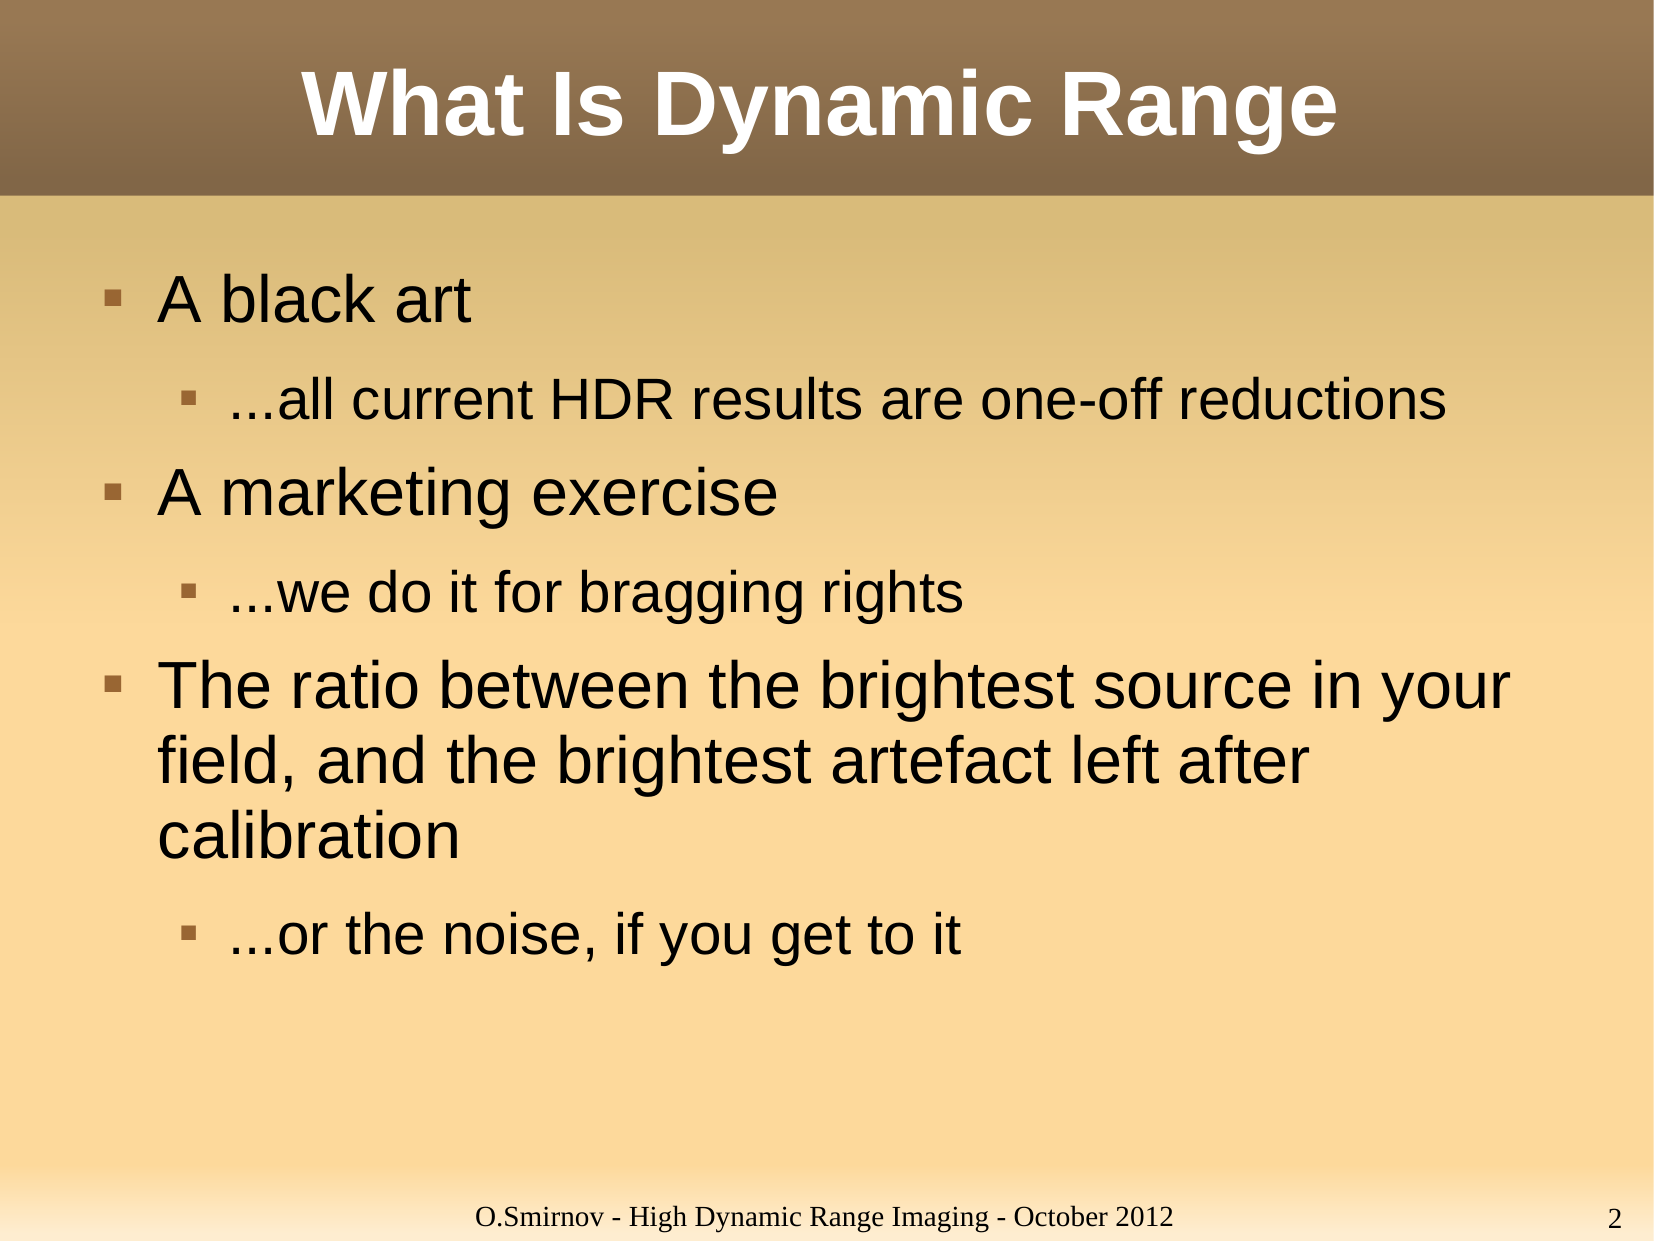

# What Is Dynamic Range
A black art
...all current HDR results are one-off reductions
A marketing exercise
...we do it for bragging rights
The ratio between the brightest source in your field, and the brightest artefact left after calibration
...or the noise, if you get to it
O.Smirnov - High Dynamic Range Imaging - October 2012
2